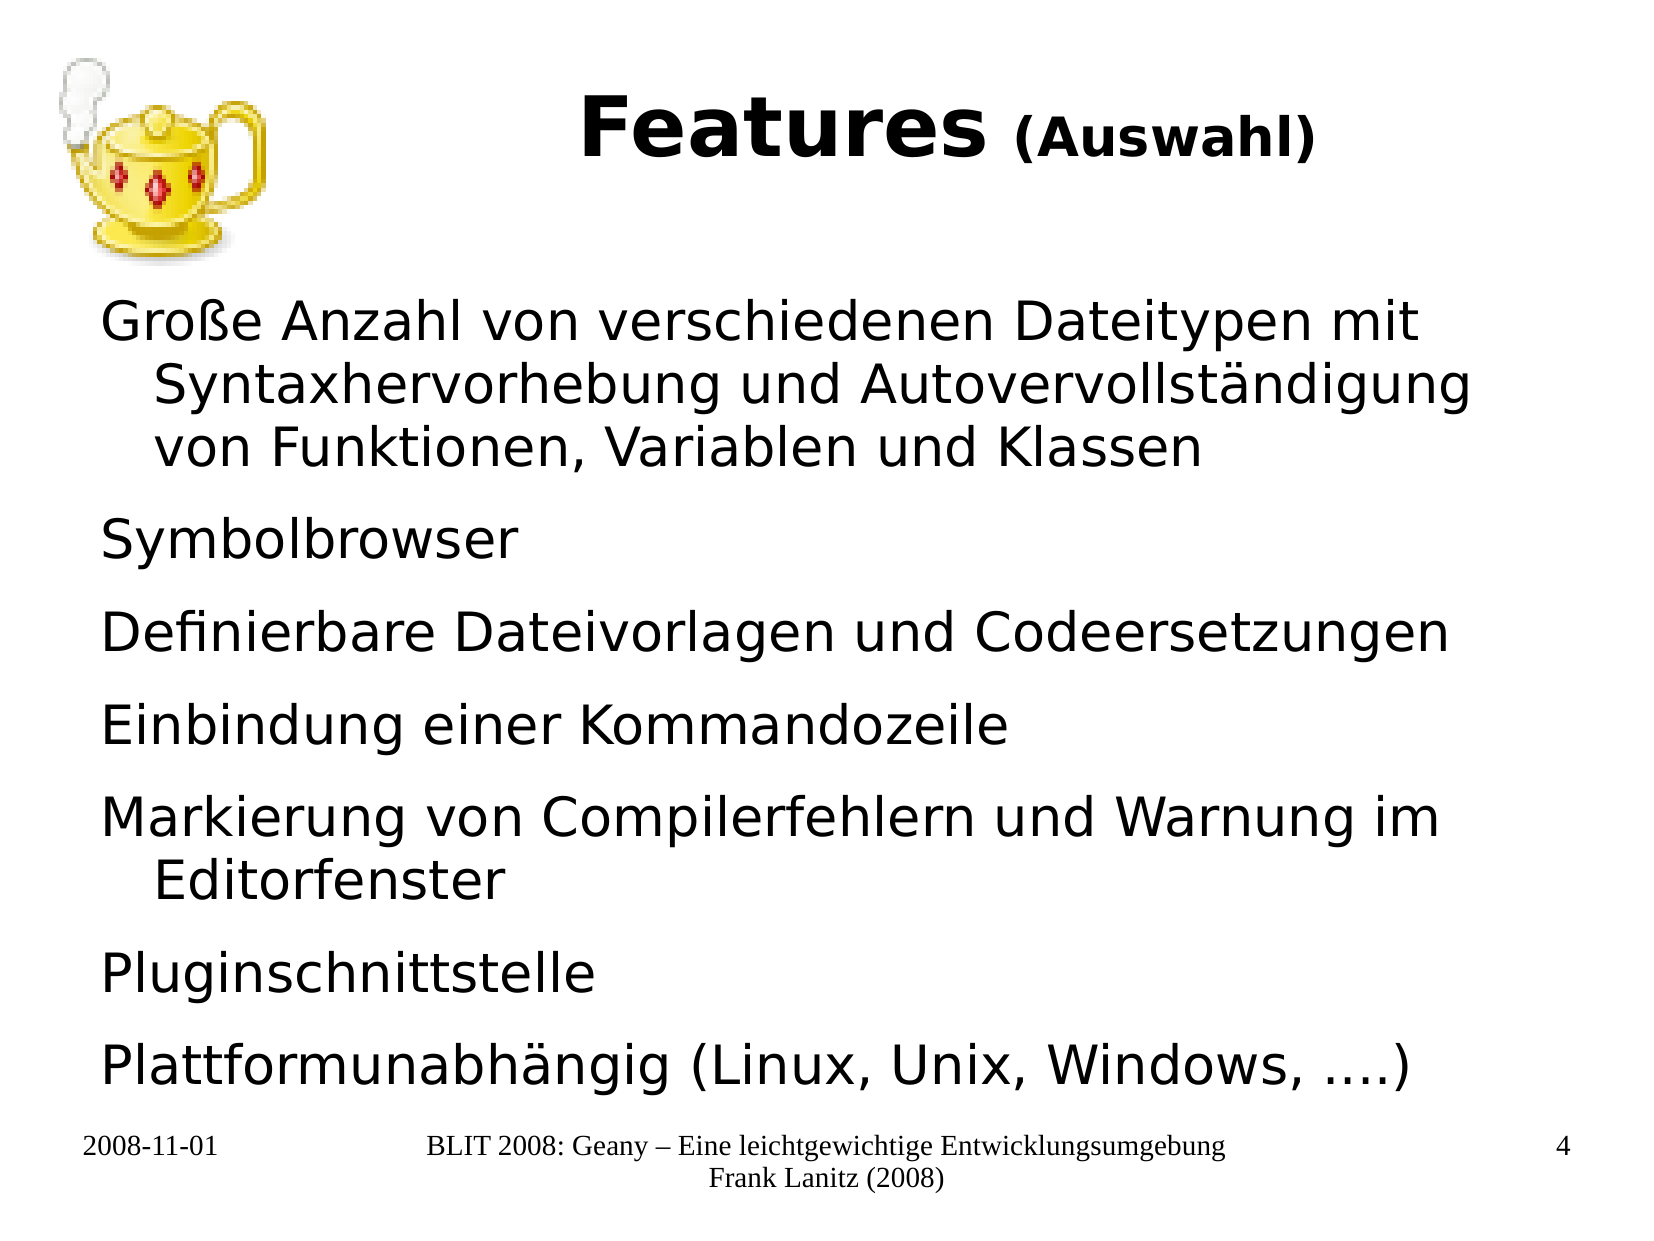

# Features (Auswahl)
Große Anzahl von verschiedenen Dateitypen mit Syntaxhervorhebung und Autovervollständigung von Funktionen, Variablen und Klassen
Symbolbrowser
Definierbare Dateivorlagen und Codeersetzungen
Einbindung einer Kommandozeile
Markierung von Compilerfehlern und Warnung im Editorfenster
Pluginschnittstelle
Plattformunabhängig (Linux, Unix, Windows, ....)
2008-11-01
BLIT 2008: Geany - Eine leichtgewichtige Entwicklungsumgebung
4